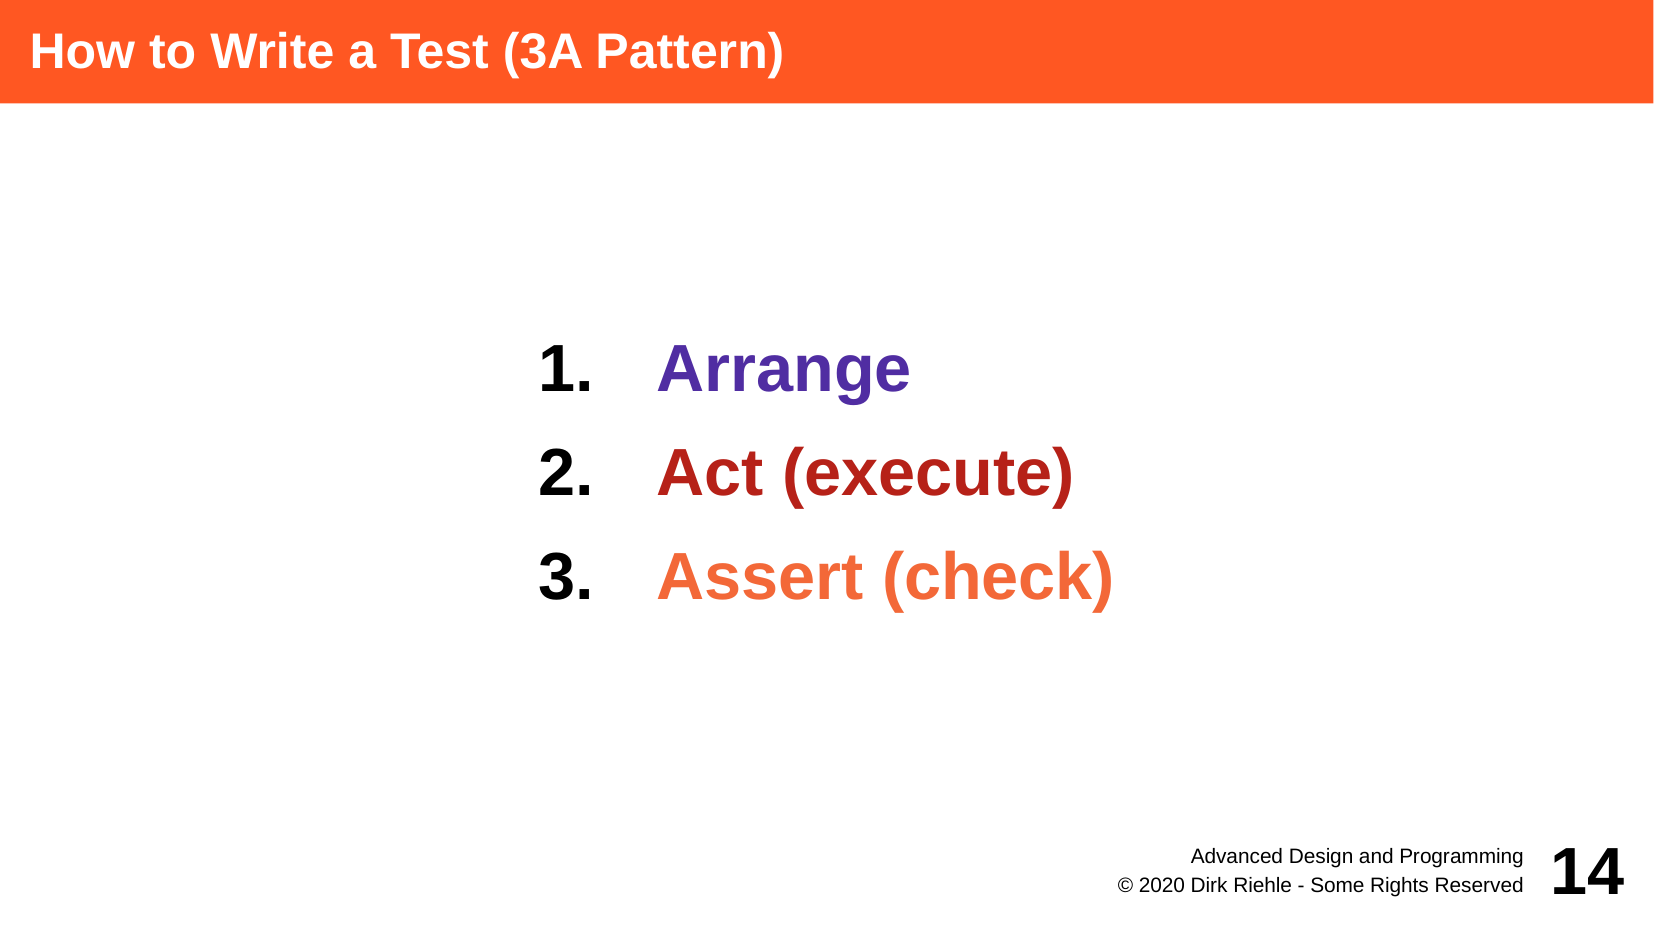

# How to Write a Test (3A Pattern)
Arrange
Act (execute)
Assert (check)
Advanced Design and Programming
14
© 2020 Dirk Riehle - Some Rights Reserved